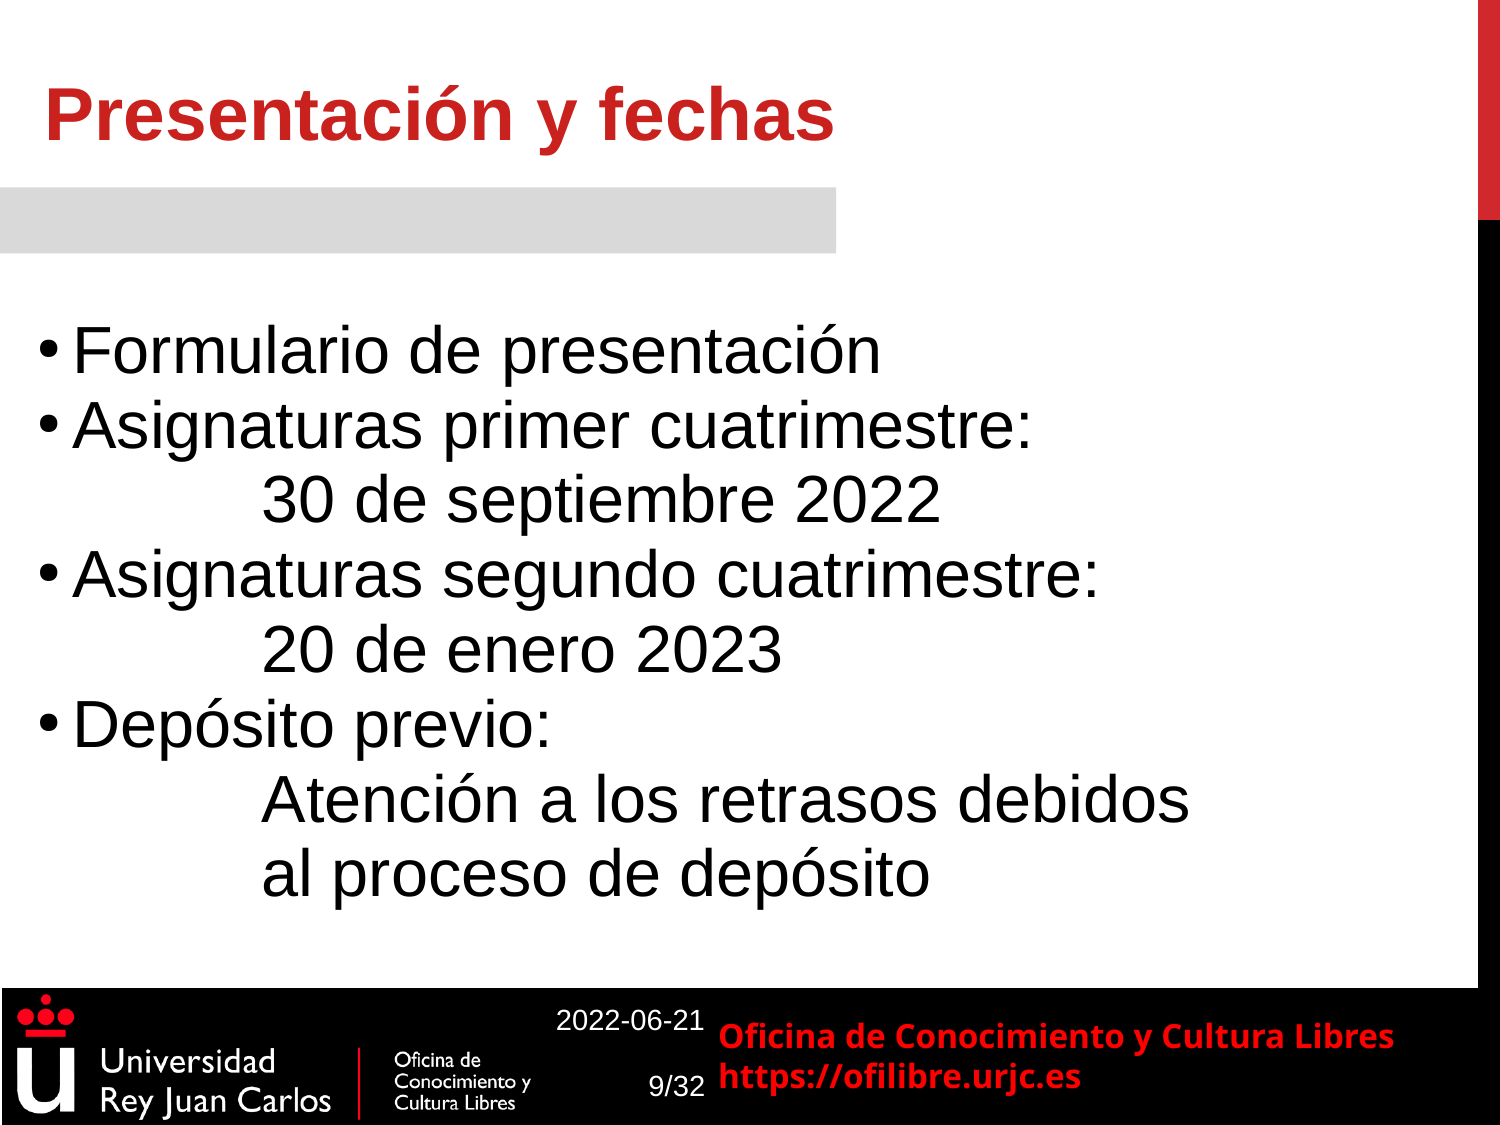

#
Presentación y fechas
Formulario de presentación
Asignaturas primer cuatrimestre:
			30 de septiembre 2022
Asignaturas segundo cuatrimestre:
			20 de enero 2023
Depósito previo:
			Atención a los retrasos debidos
			al proceso de depósito